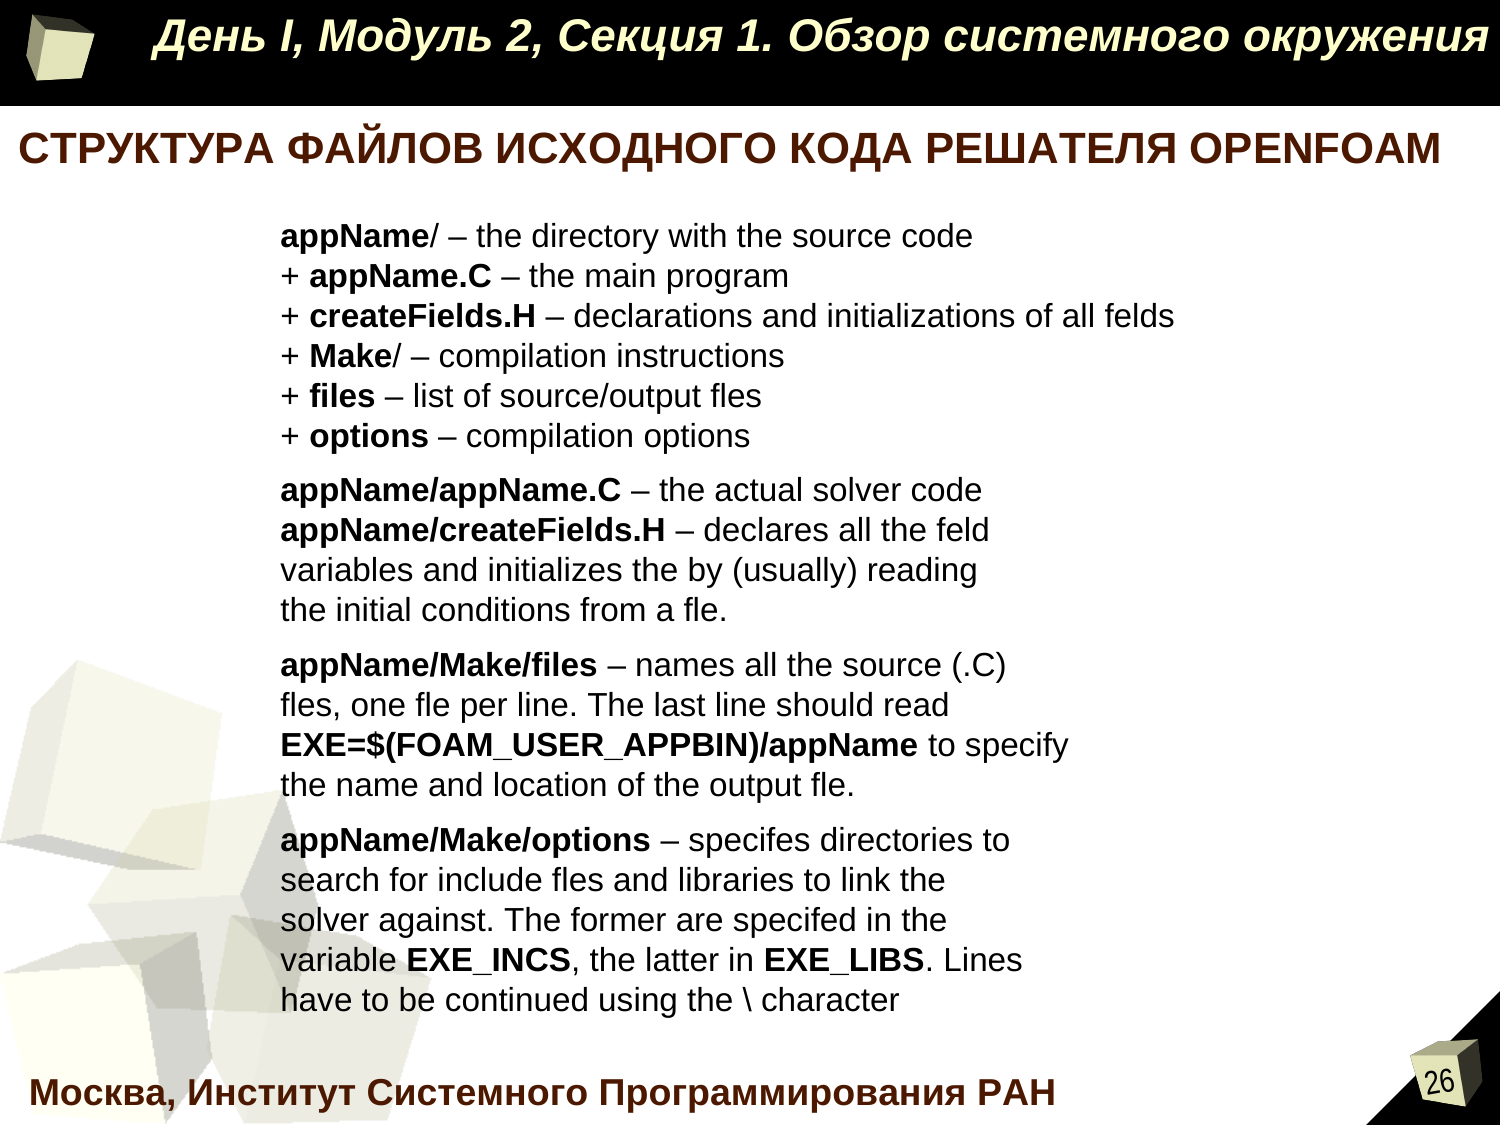

СТРУКТУРА ФАЙЛОВ ИСХОДНОГО КОДА РЕШАТЕЛЯ OPENFOAM
appName/ – the directory with the source code
+ appName.C – the main program
+ createFields.H – declarations and initializations of all felds
+ Make/ – compilation instructions
+ files – list of source/output fles
+ options – compilation options
appName/appName.C – the actual solver code
appName/createFields.H – declares all the feld
variables and initializes the by (usually) reading
the initial conditions from a fle.
appName/Make/files – names all the source (.C)
fles, one fle per line. The last line should read
EXE=$(FOAM_USER_APPBIN)/appName to specify
the name and location of the output fle.
appName/Make/options – specifes directories to
search for include fles and libraries to link the
solver against. The former are specifed in the
variable EXE_INCS, the latter in EXE_LIBS. Lines
have to be continued using the \ character